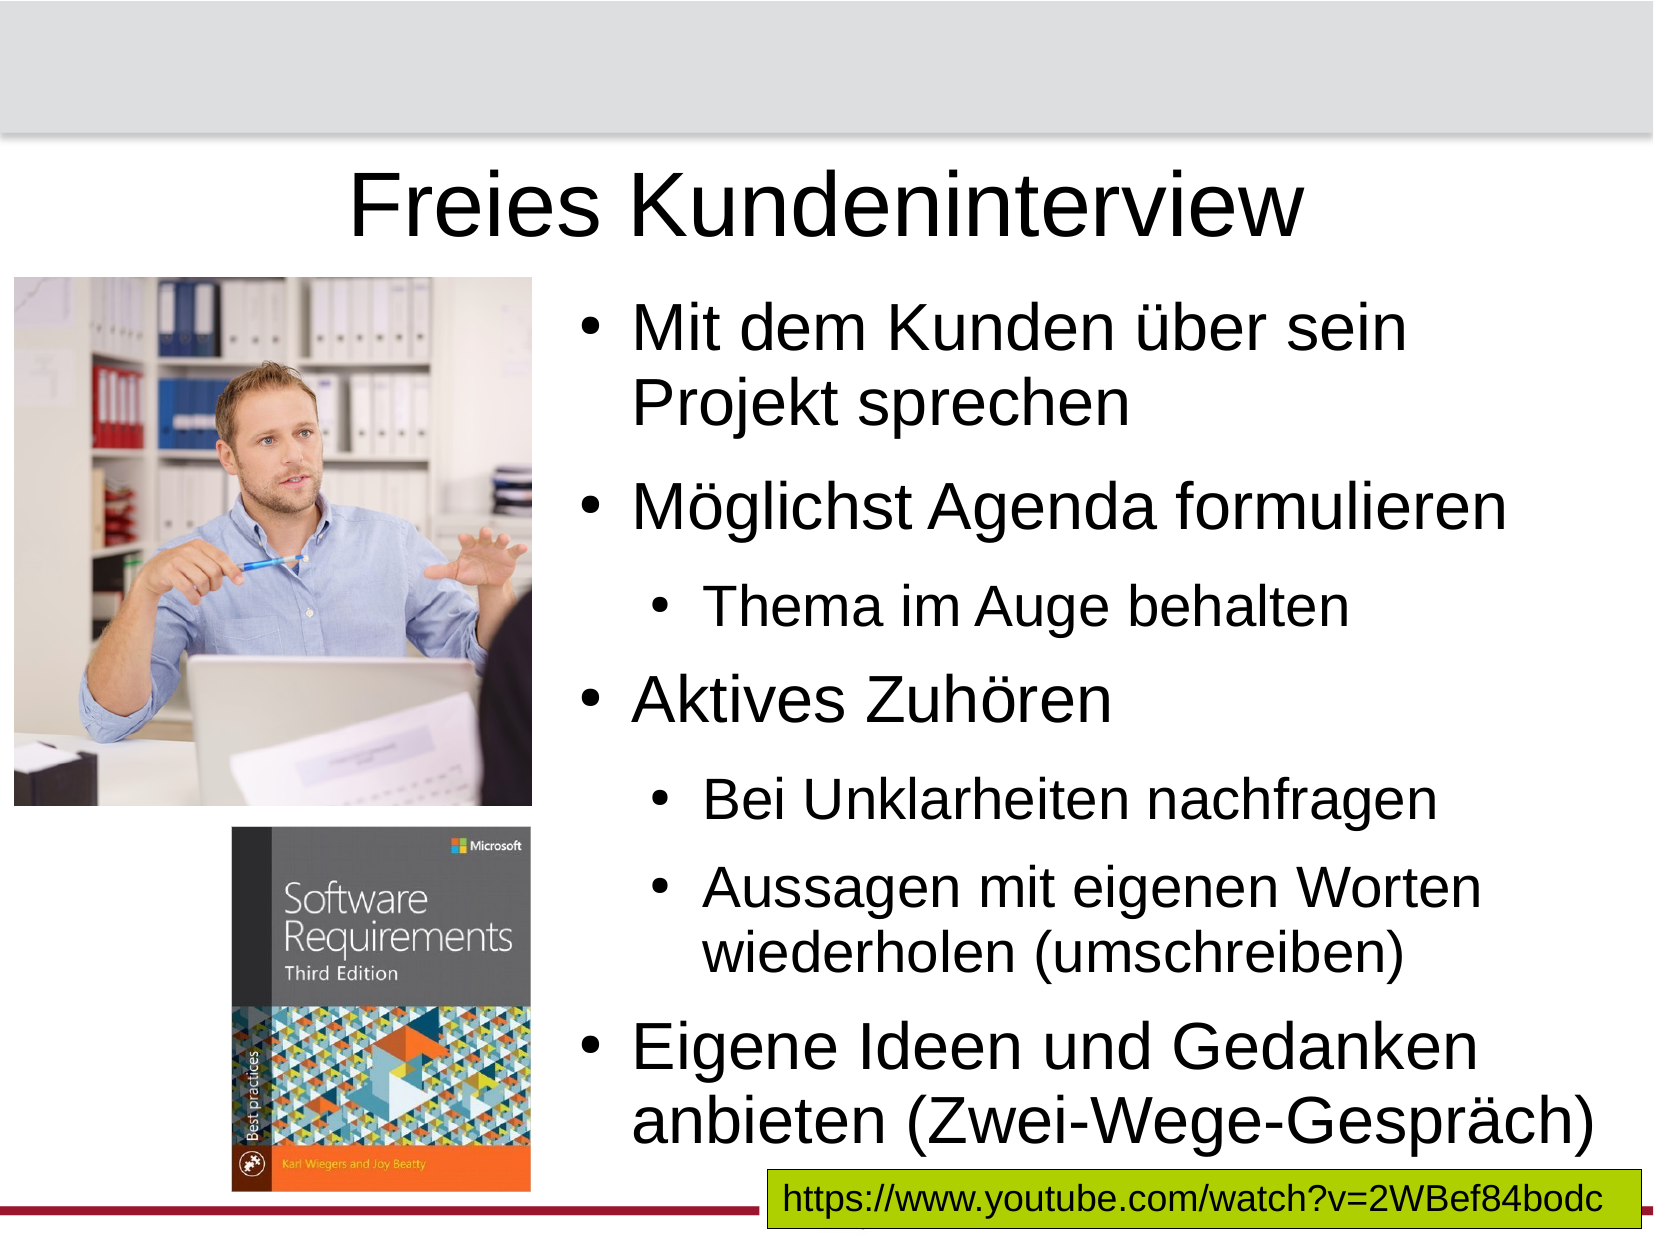

# Freies Kundeninterview
Mit dem Kunden über sein Projekt sprechen
Möglichst Agenda formulieren
Thema im Auge behalten
Aktives Zuhören
Bei Unklarheiten nachfragen
Aussagen mit eigenen Worten wiederholen (umschreiben)
Eigene Ideen und Gedanken anbieten (Zwei-Wege-Gespräch)
https://www.youtube.com/watch?v=2WBef84bodc